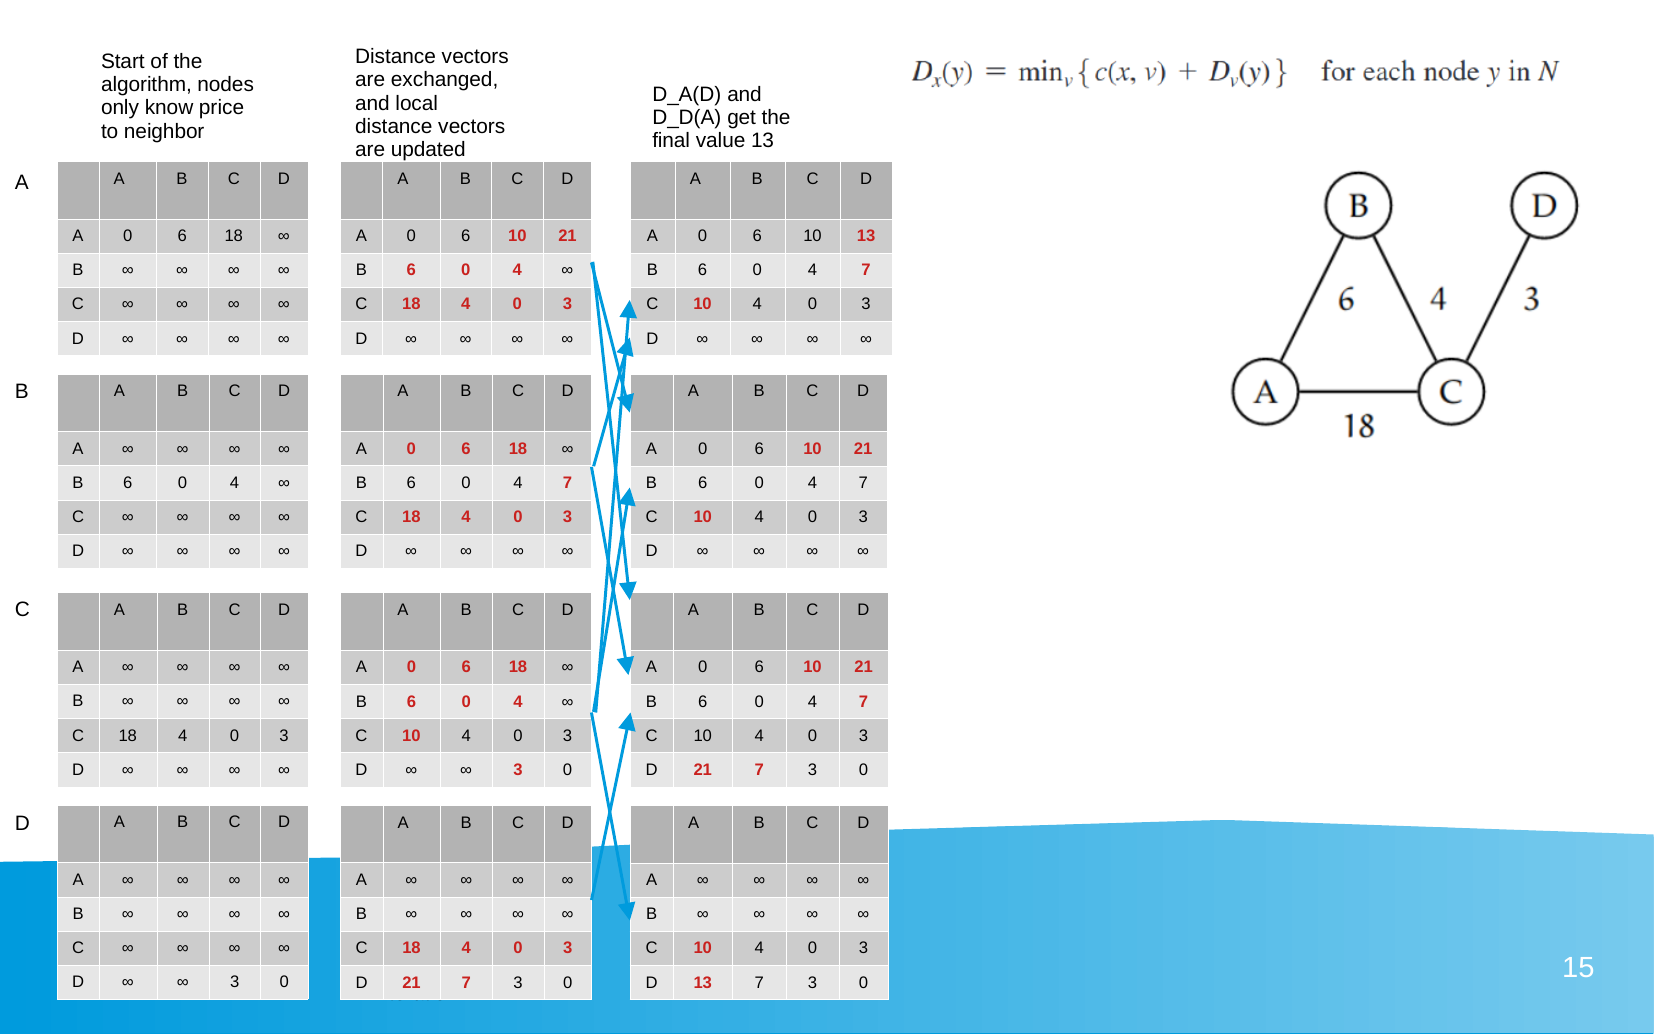

Distance vectors are exchanged, and local distance vectors are updated
Start of the algorithm, nodes only know price to neighbor
D_A(D) and D_D(A) get the final value 13
| | A | B | C | D |
| --- | --- | --- | --- | --- |
| A | 0 | 6 | 18 | ∞ |
| B | ∞ | ∞ | ∞ | ∞ |
| C | ∞ | ∞ | ∞ | ∞ |
| D | ∞ | ∞ | ∞ | ∞ |
| | A | B | C | D |
| --- | --- | --- | --- | --- |
| A | 0 | 6 | 10 | 21 |
| B | 6 | 0 | 4 | ∞ |
| C | 18 | 4 | 0 | 3 |
| D | ∞ | ∞ | ∞ | ∞ |
| | A | B | C | D |
| --- | --- | --- | --- | --- |
| A | 0 | 6 | 10 | 13 |
| B | 6 | 0 | 4 | 7 |
| C | 10 | 4 | 0 | 3 |
| D | ∞ | ∞ | ∞ | ∞ |
A
B
| | A | B | C | D |
| --- | --- | --- | --- | --- |
| A | ∞ | ∞ | ∞ | ∞ |
| B | 6 | 0 | 4 | ∞ |
| C | ∞ | ∞ | ∞ | ∞ |
| D | ∞ | ∞ | ∞ | ∞ |
| | A | B | C | D |
| --- | --- | --- | --- | --- |
| A | 0 | 6 | 18 | ∞ |
| B | 6 | 0 | 4 | 7 |
| C | 18 | 4 | 0 | 3 |
| D | ∞ | ∞ | ∞ | ∞ |
| | A | B | C | D |
| --- | --- | --- | --- | --- |
| A | 0 | 6 | 10 | 21 |
| B | 6 | 0 | 4 | 7 |
| C | 10 | 4 | 0 | 3 |
| D | ∞ | ∞ | ∞ | ∞ |
C
| | A | B | C | D |
| --- | --- | --- | --- | --- |
| A | ∞ | ∞ | ∞ | ∞ |
| B | ∞ | ∞ | ∞ | ∞ |
| C | 18 | 4 | 0 | 3 |
| D | ∞ | ∞ | ∞ | ∞ |
| | A | B | C | D |
| --- | --- | --- | --- | --- |
| A | 0 | 6 | 18 | ∞ |
| B | 6 | 0 | 4 | ∞ |
| C | 10 | 4 | 0 | 3 |
| D | ∞ | ∞ | 3 | 0 |
| | A | B | C | D |
| --- | --- | --- | --- | --- |
| A | 0 | 6 | 10 | 21 |
| B | 6 | 0 | 4 | 7 |
| C | 10 | 4 | 0 | 3 |
| D | 21 | 7 | 3 | 0 |
D
| | A | B | C | D |
| --- | --- | --- | --- | --- |
| A | ∞ | ∞ | ∞ | ∞ |
| B | ∞ | ∞ | ∞ | ∞ |
| C | ∞ | ∞ | ∞ | ∞ |
| D | ∞ | ∞ | 3 | 0 |
| | A | B | C | D |
| --- | --- | --- | --- | --- |
| A | ∞ | ∞ | ∞ | ∞ |
| B | ∞ | ∞ | ∞ | ∞ |
| C | 18 | 4 | 0 | 3 |
| D | 21 | 7 | 3 | 0 |
| | A | B | C | D |
| --- | --- | --- | --- | --- |
| A | ∞ | ∞ | ∞ | ∞ |
| B | ∞ | ∞ | ∞ | ∞ |
| C | 10 | 4 | 0 | 3 |
| D | 13 | 7 | 3 | 0 |
Iteration 1